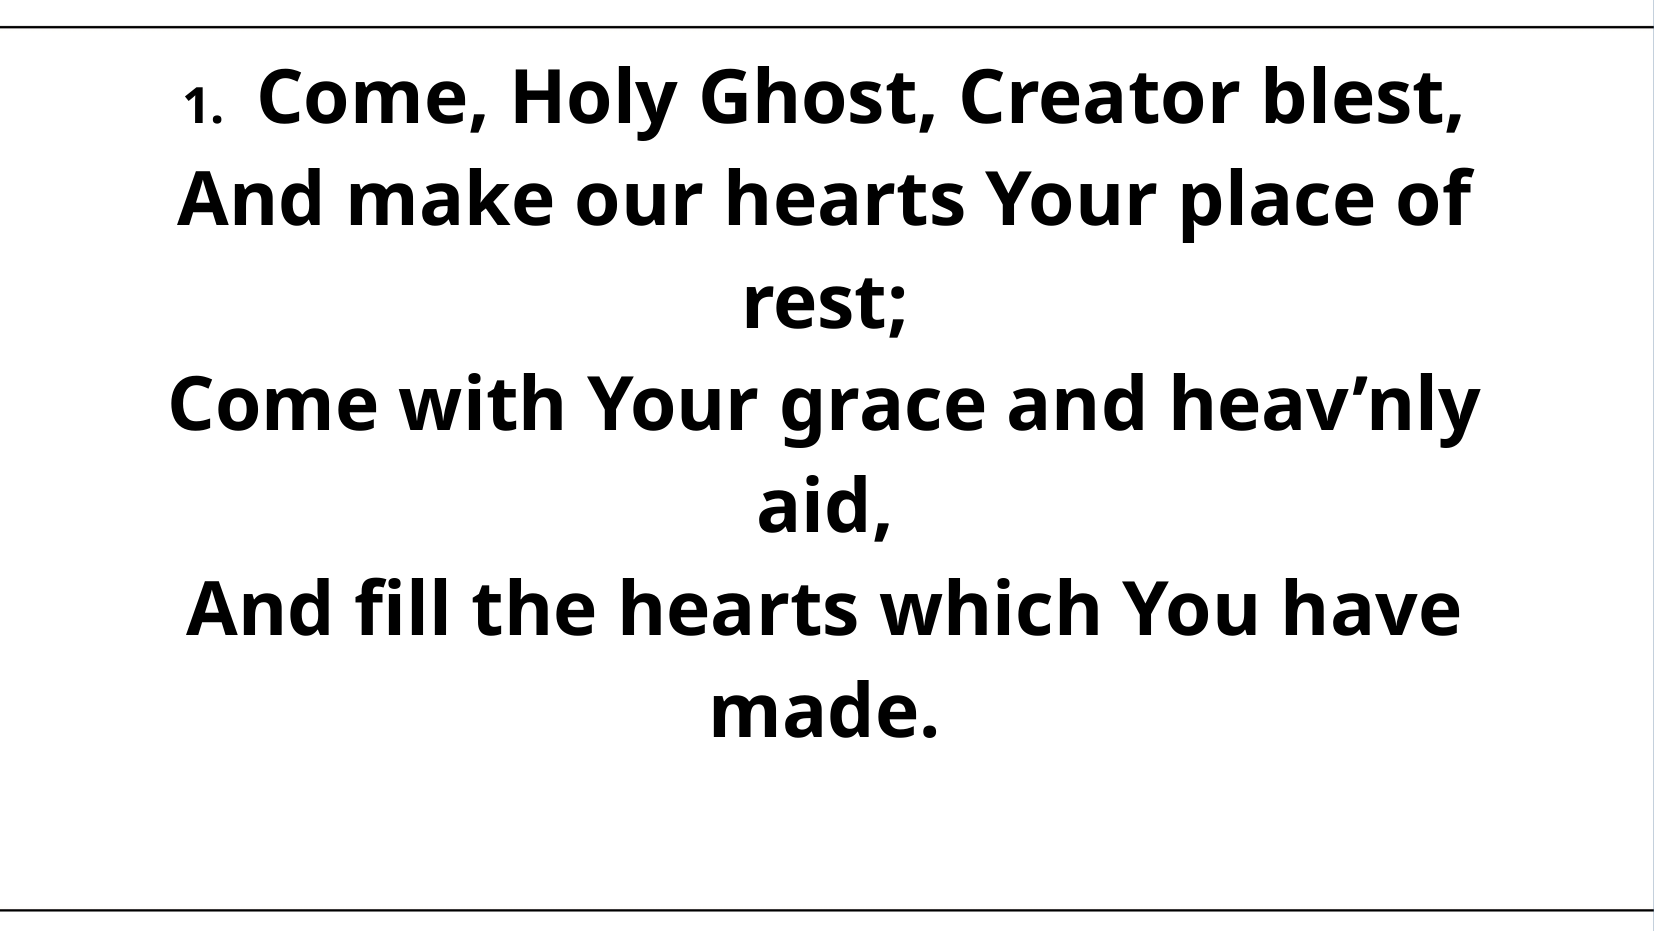

1.	Come, Holy Ghost, Creator blest,
And make our hearts Your place of rest;
Come with Your grace and heav’nly aid,
And fill the hearts which You have made.